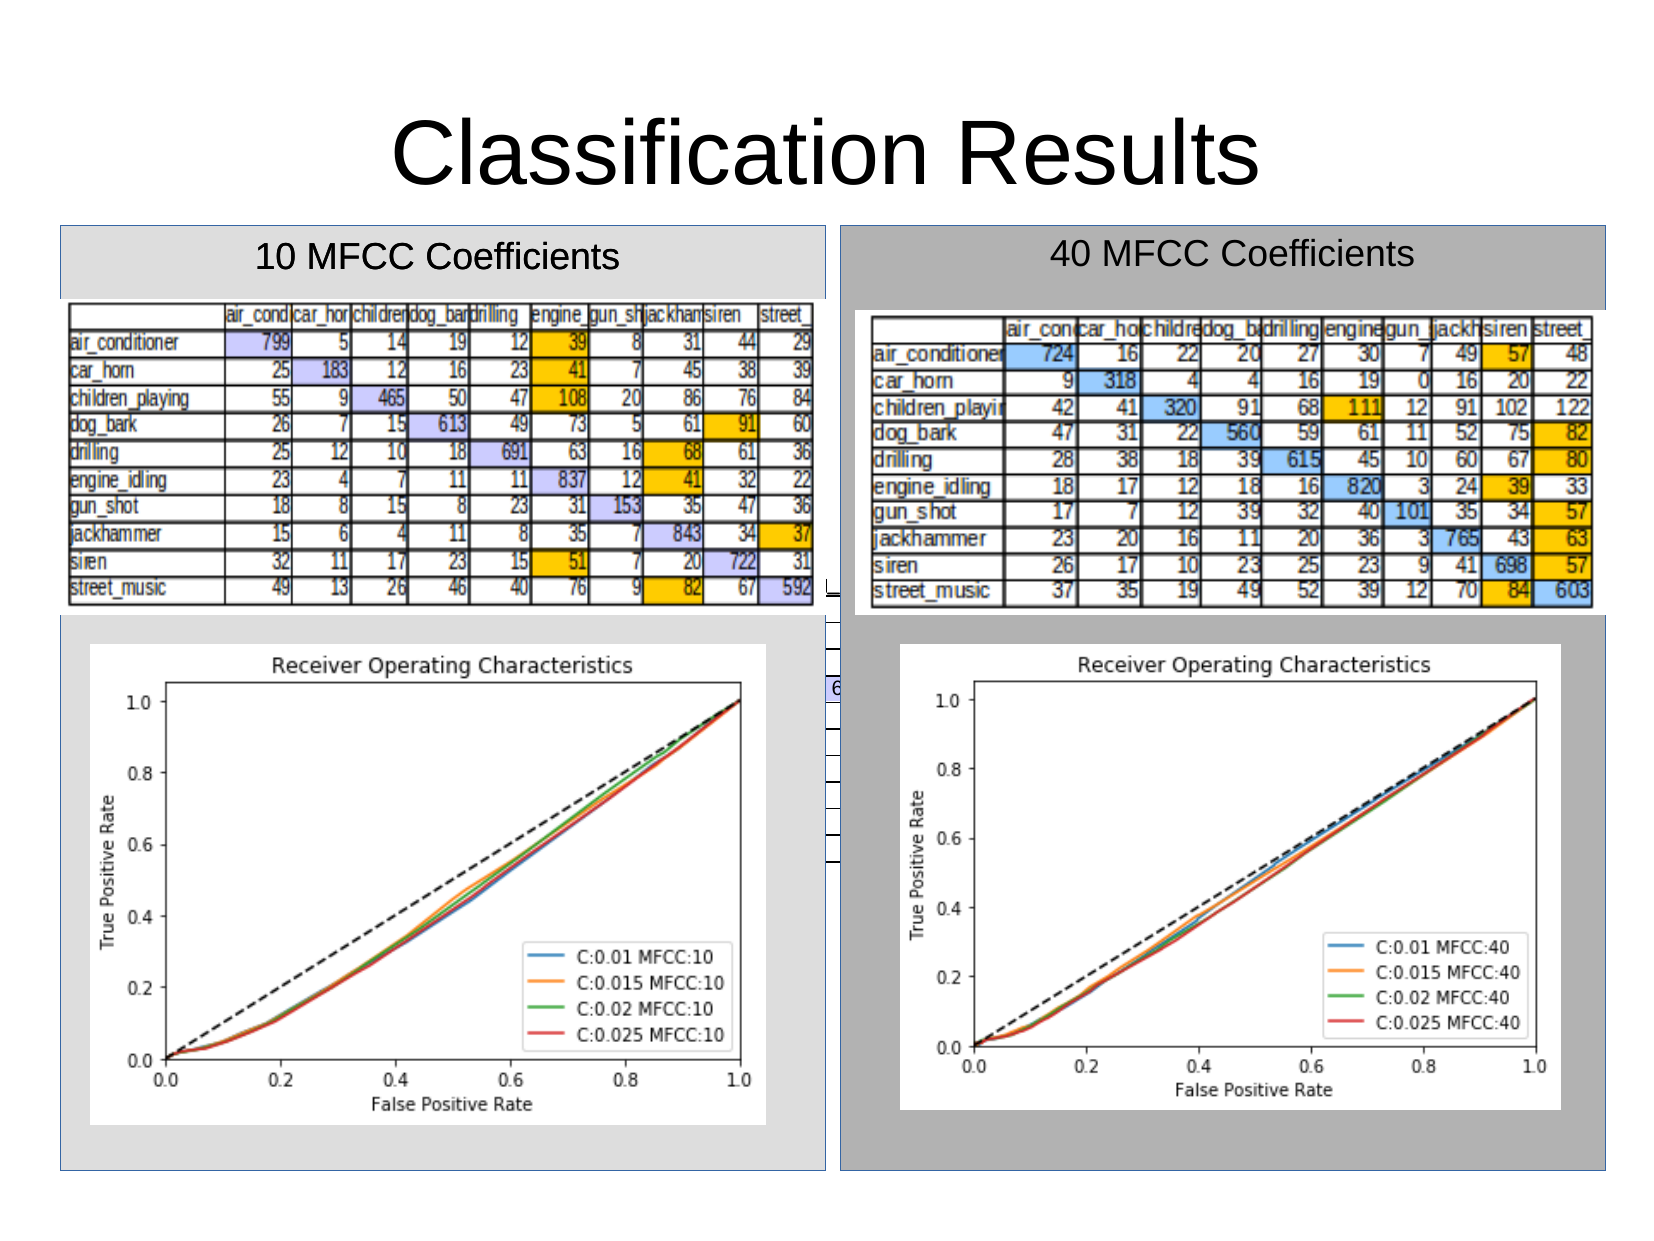

# Classification Results
40 MFCC Coefficients
10 MFCC Coefficients
10 MFCC Coefficients